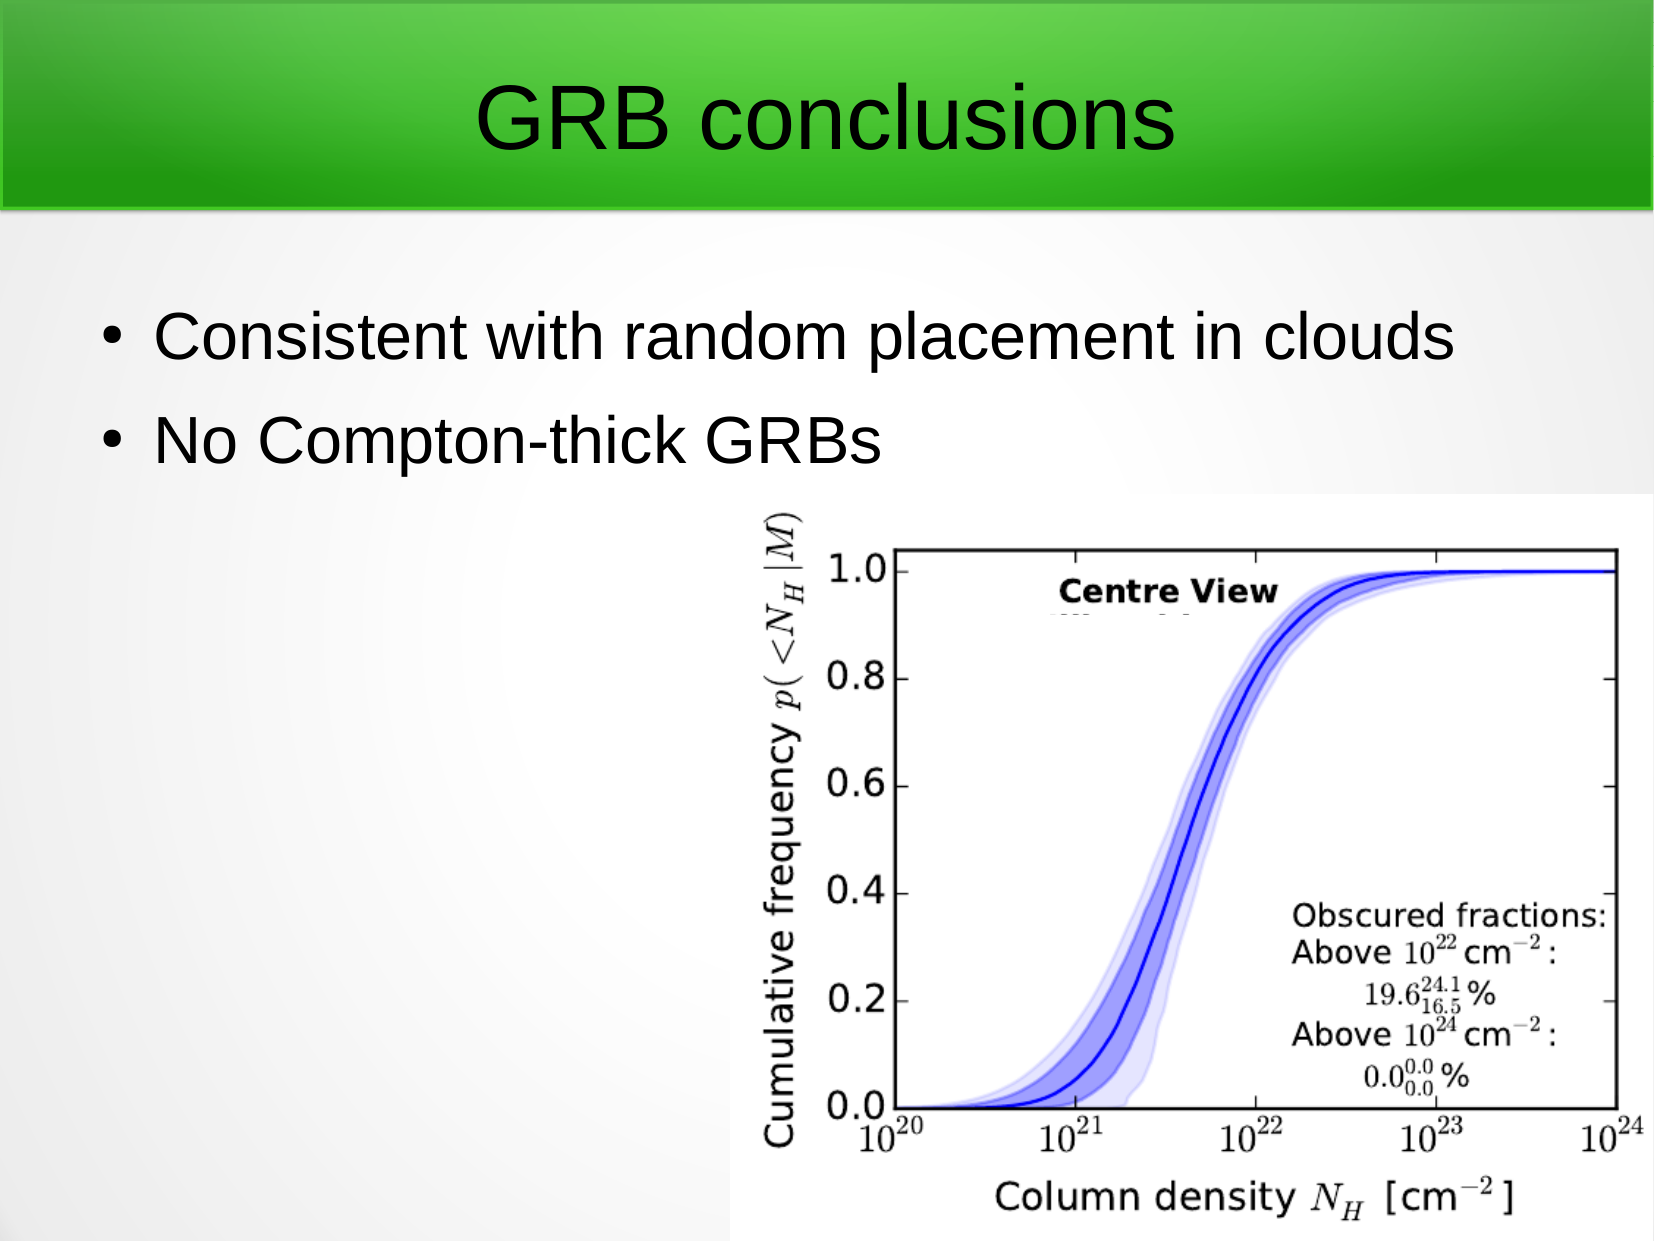

GRB conclusions
# Consistent with random placement in clouds
No Compton-thick GRBs